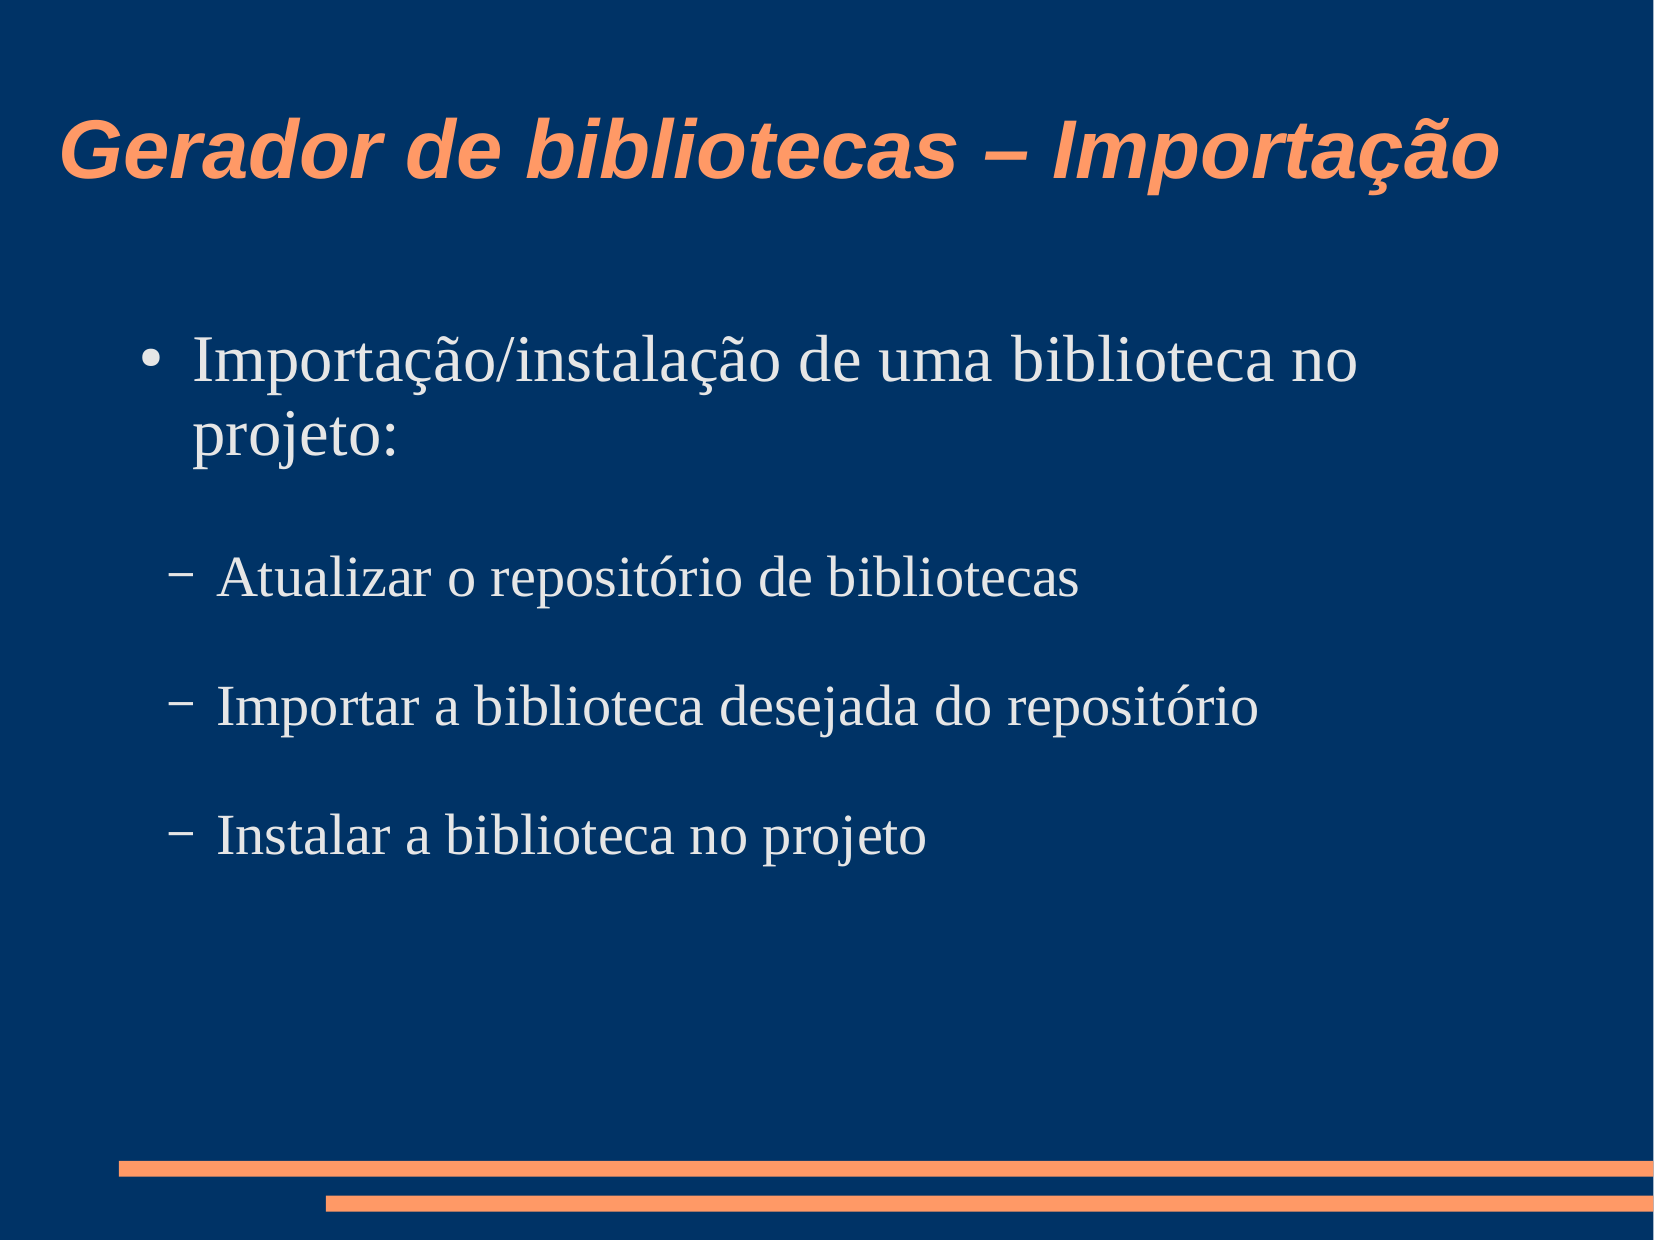

# Gerador de bibliotecas – Importação
Importação/instalação de uma biblioteca no projeto:
Atualizar o repositório de bibliotecas
Importar a biblioteca desejada do repositório
Instalar a biblioteca no projeto